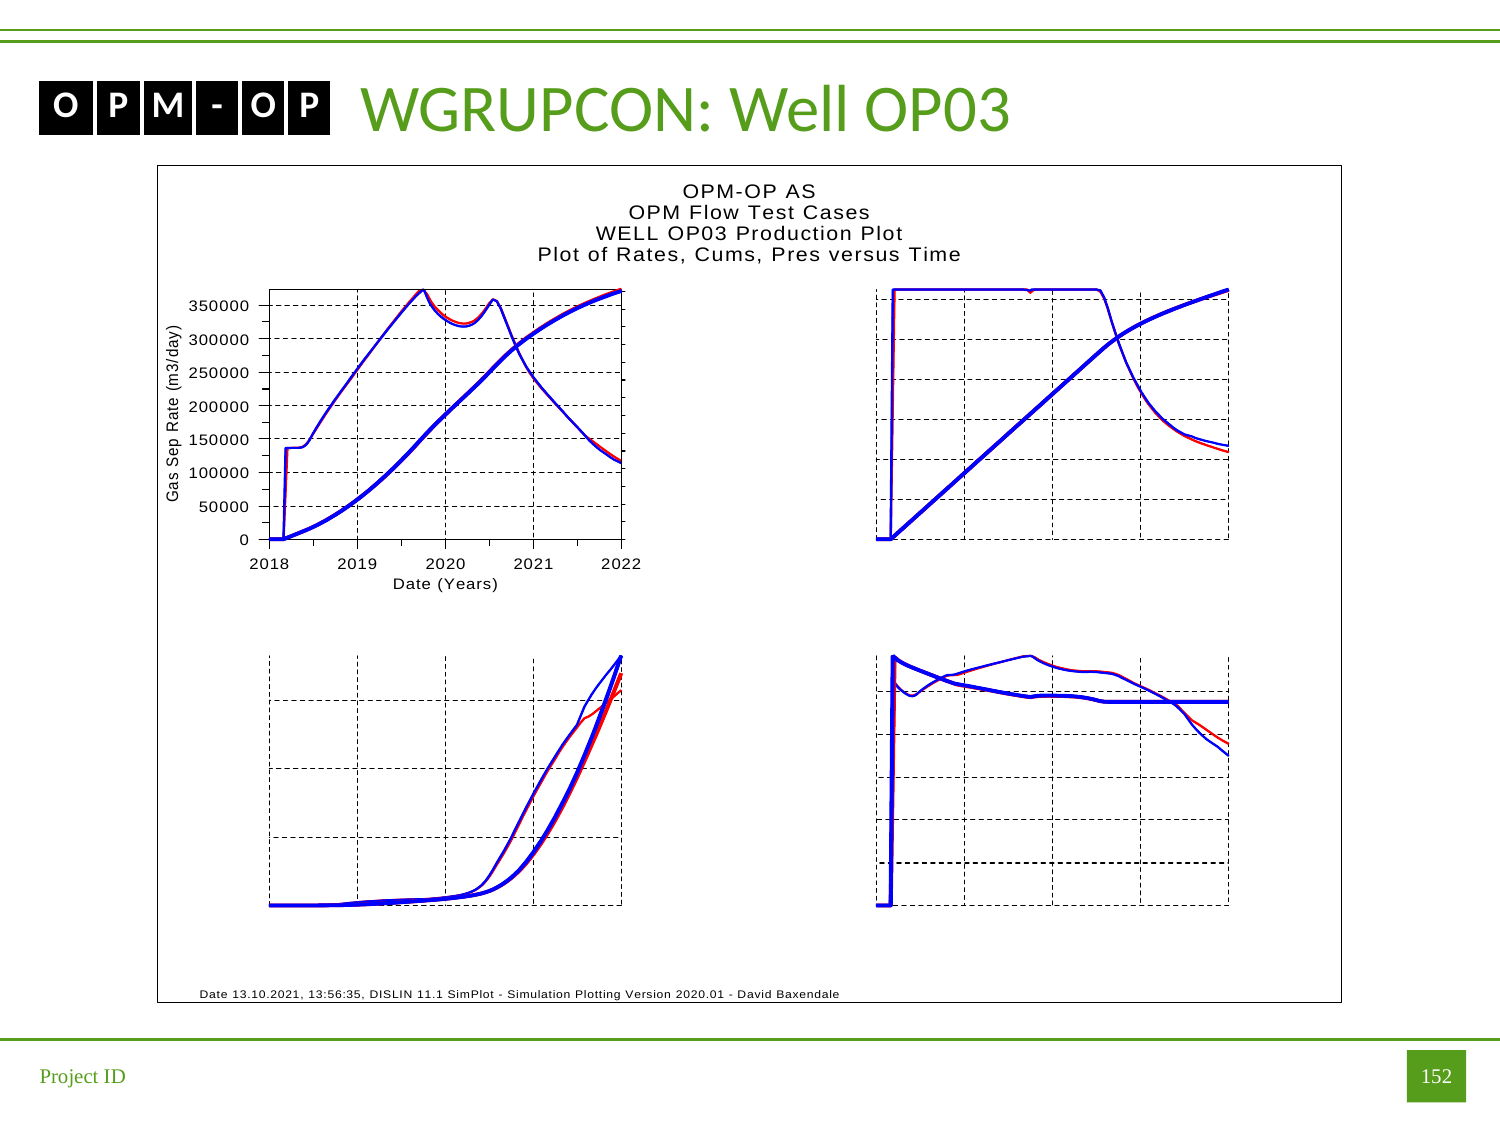

# WGRUPCON: well OP03
Project ID
152